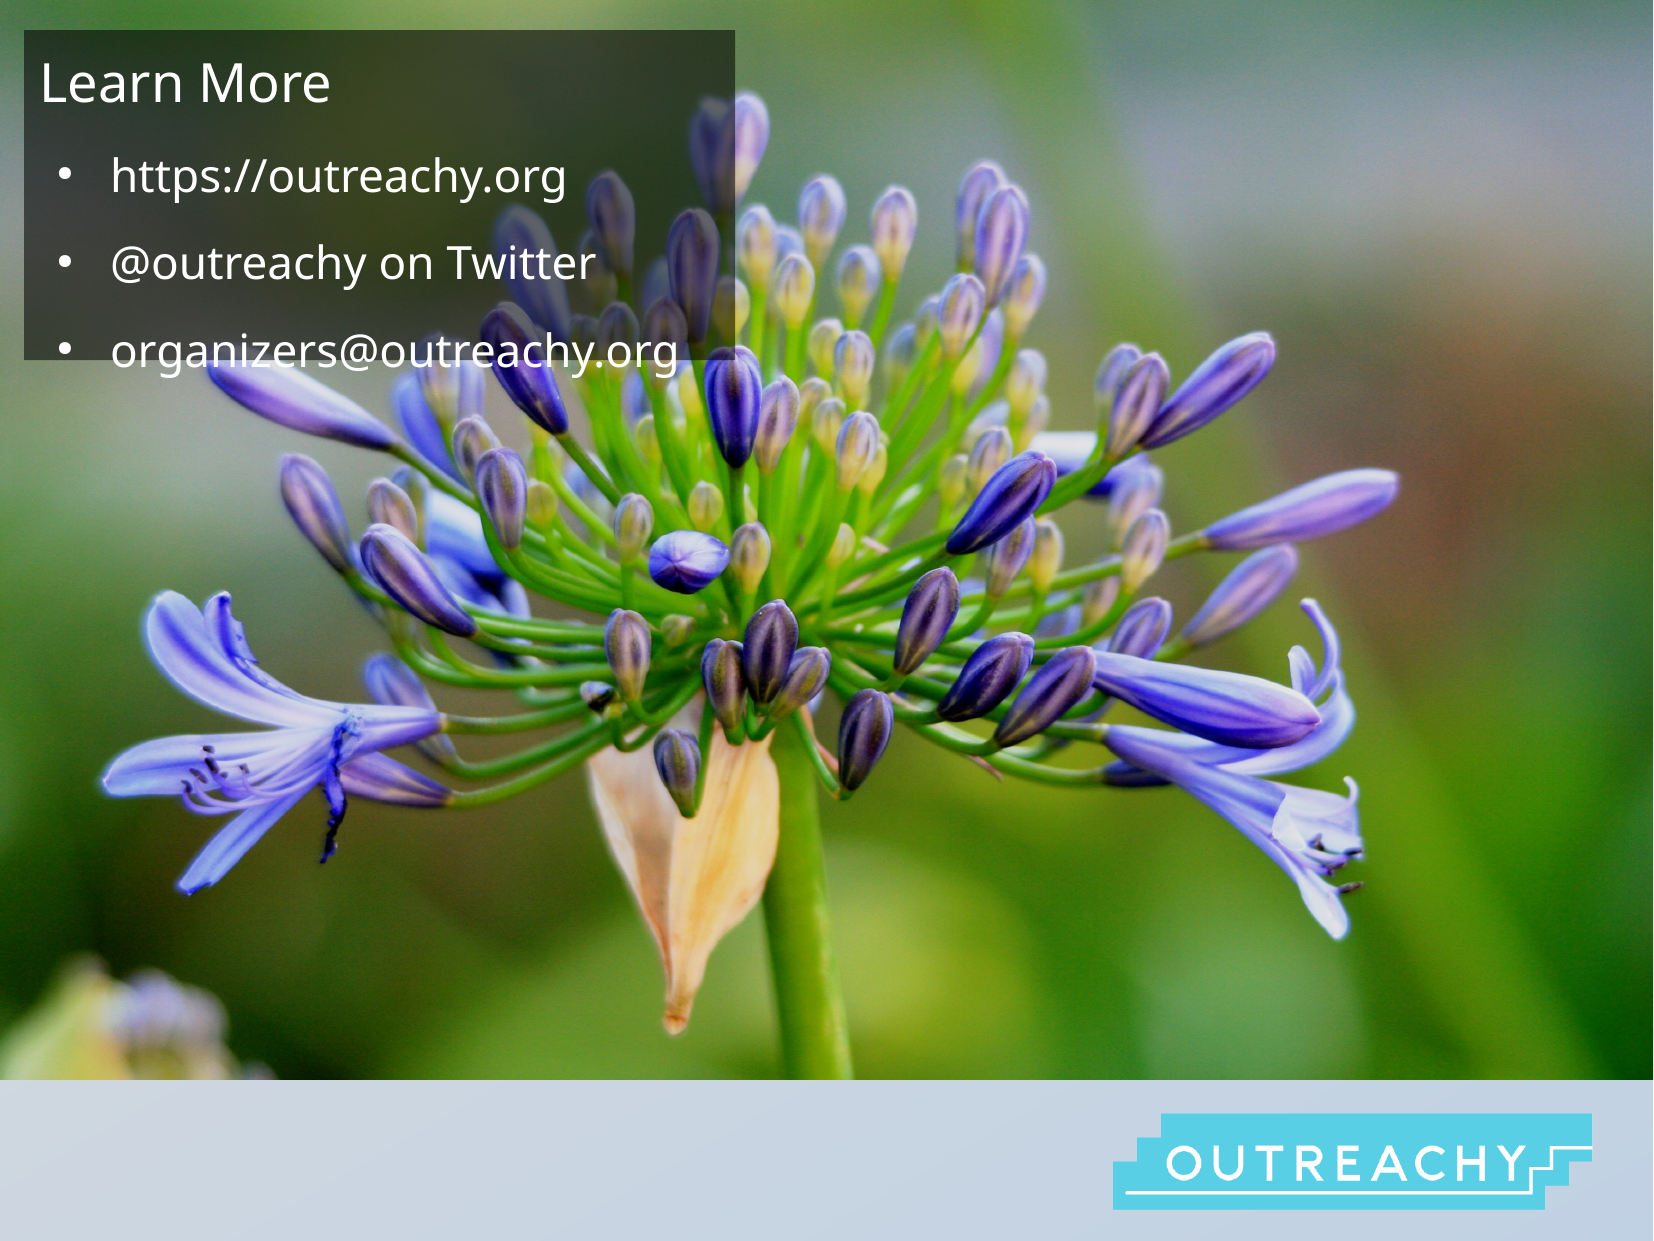

# Learn More
https://outreachy.org
@outreachy on Twitter
organizers@outreachy.org